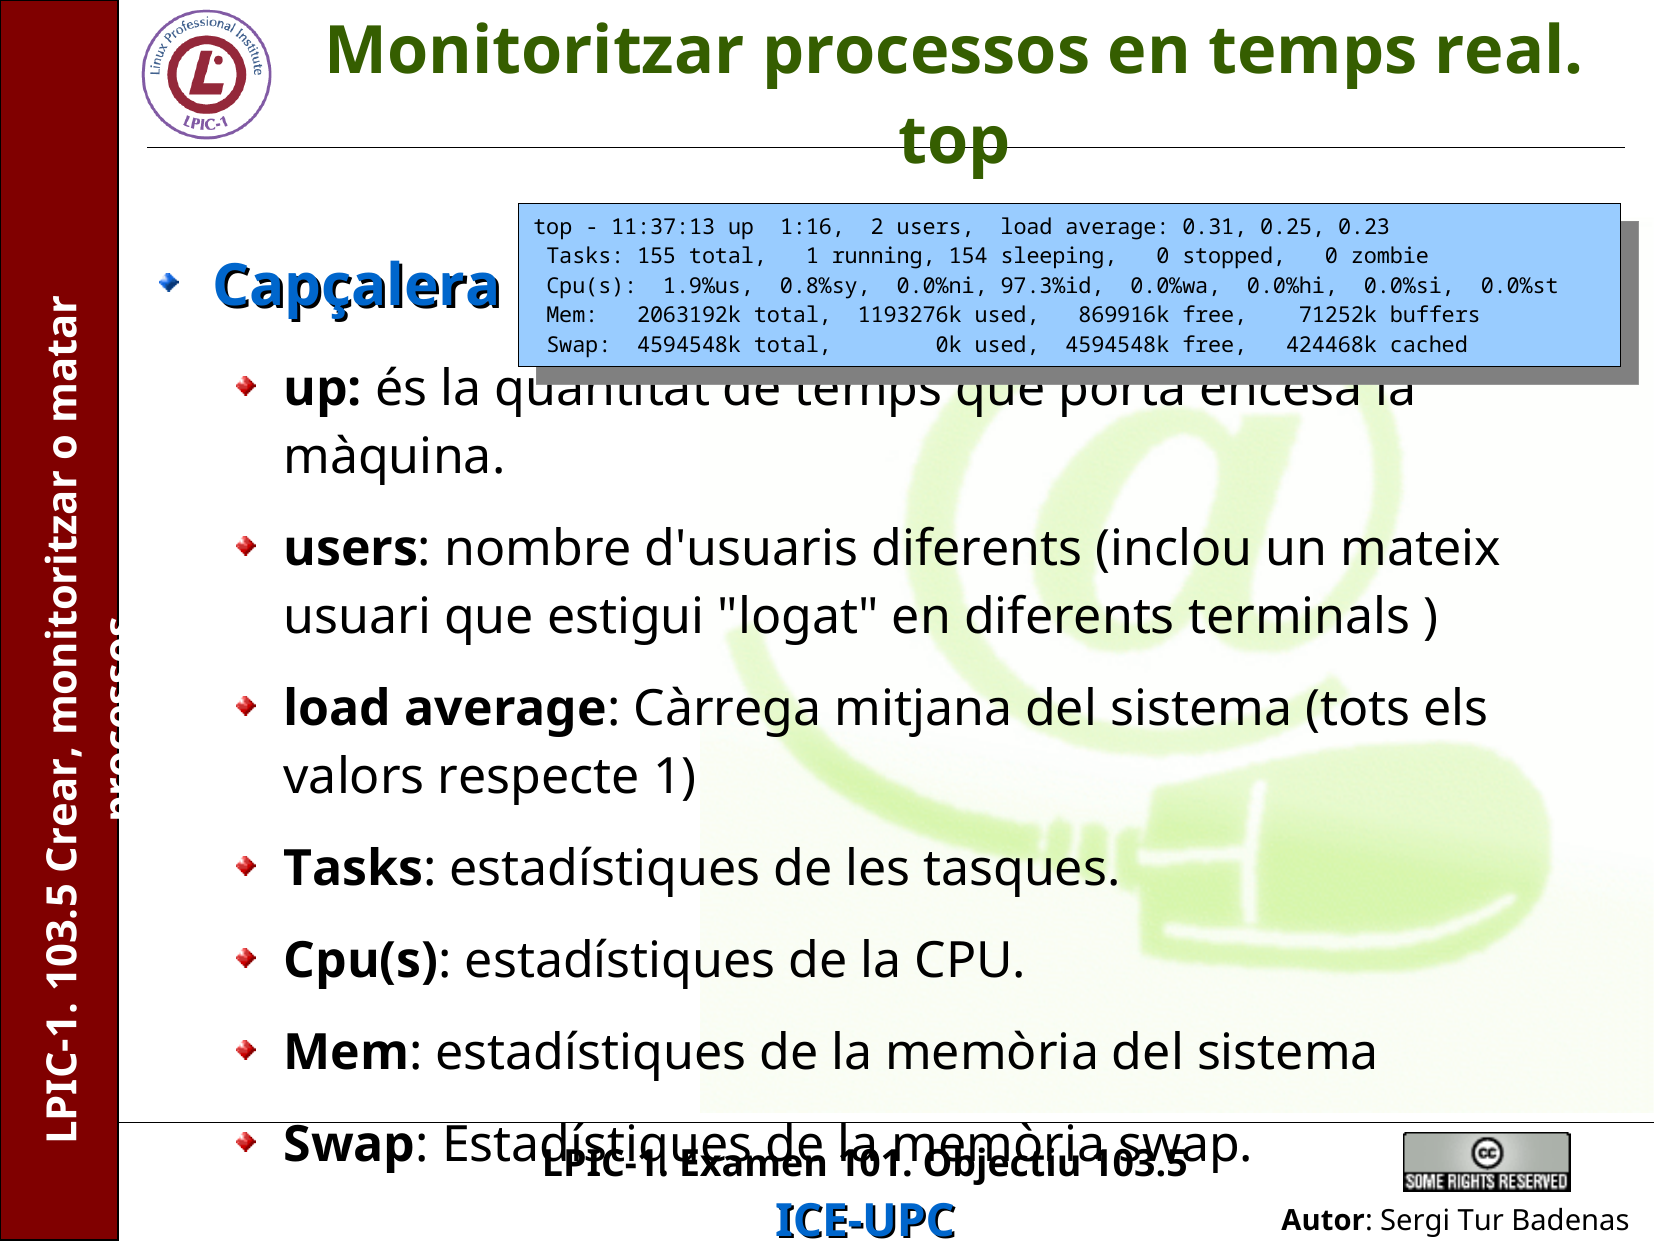

Monitoritzar processos en temps real. top
top - 11:37:13 up 1:16, 2 users, load average: 0.31, 0.25, 0.23
 Tasks: 155 total, 1 running, 154 sleeping, 0 stopped, 0 zombie
 Cpu(s): 1.9%us, 0.8%sy, 0.0%ni, 97.3%id, 0.0%wa, 0.0%hi, 0.0%si, 0.0%st
 Mem: 2063192k total, 1193276k used, 869916k free, 71252k buffers
 Swap: 4594548k total, 0k used, 4594548k free, 424468k cached
# Capçalera
up: és la quantitat de temps que porta encesa la màquina.
users: nombre d'usuaris diferents (inclou un mateix usuari que estigui "logat" en diferents terminals )
load average: Càrrega mitjana del sistema (tots els valors respecte 1)
Tasks: estadístiques de les tasques.
Cpu(s): estadístiques de la CPU.
Mem: estadístiques de la memòria del sistema
Swap: Estadístiques de la memòria swap.